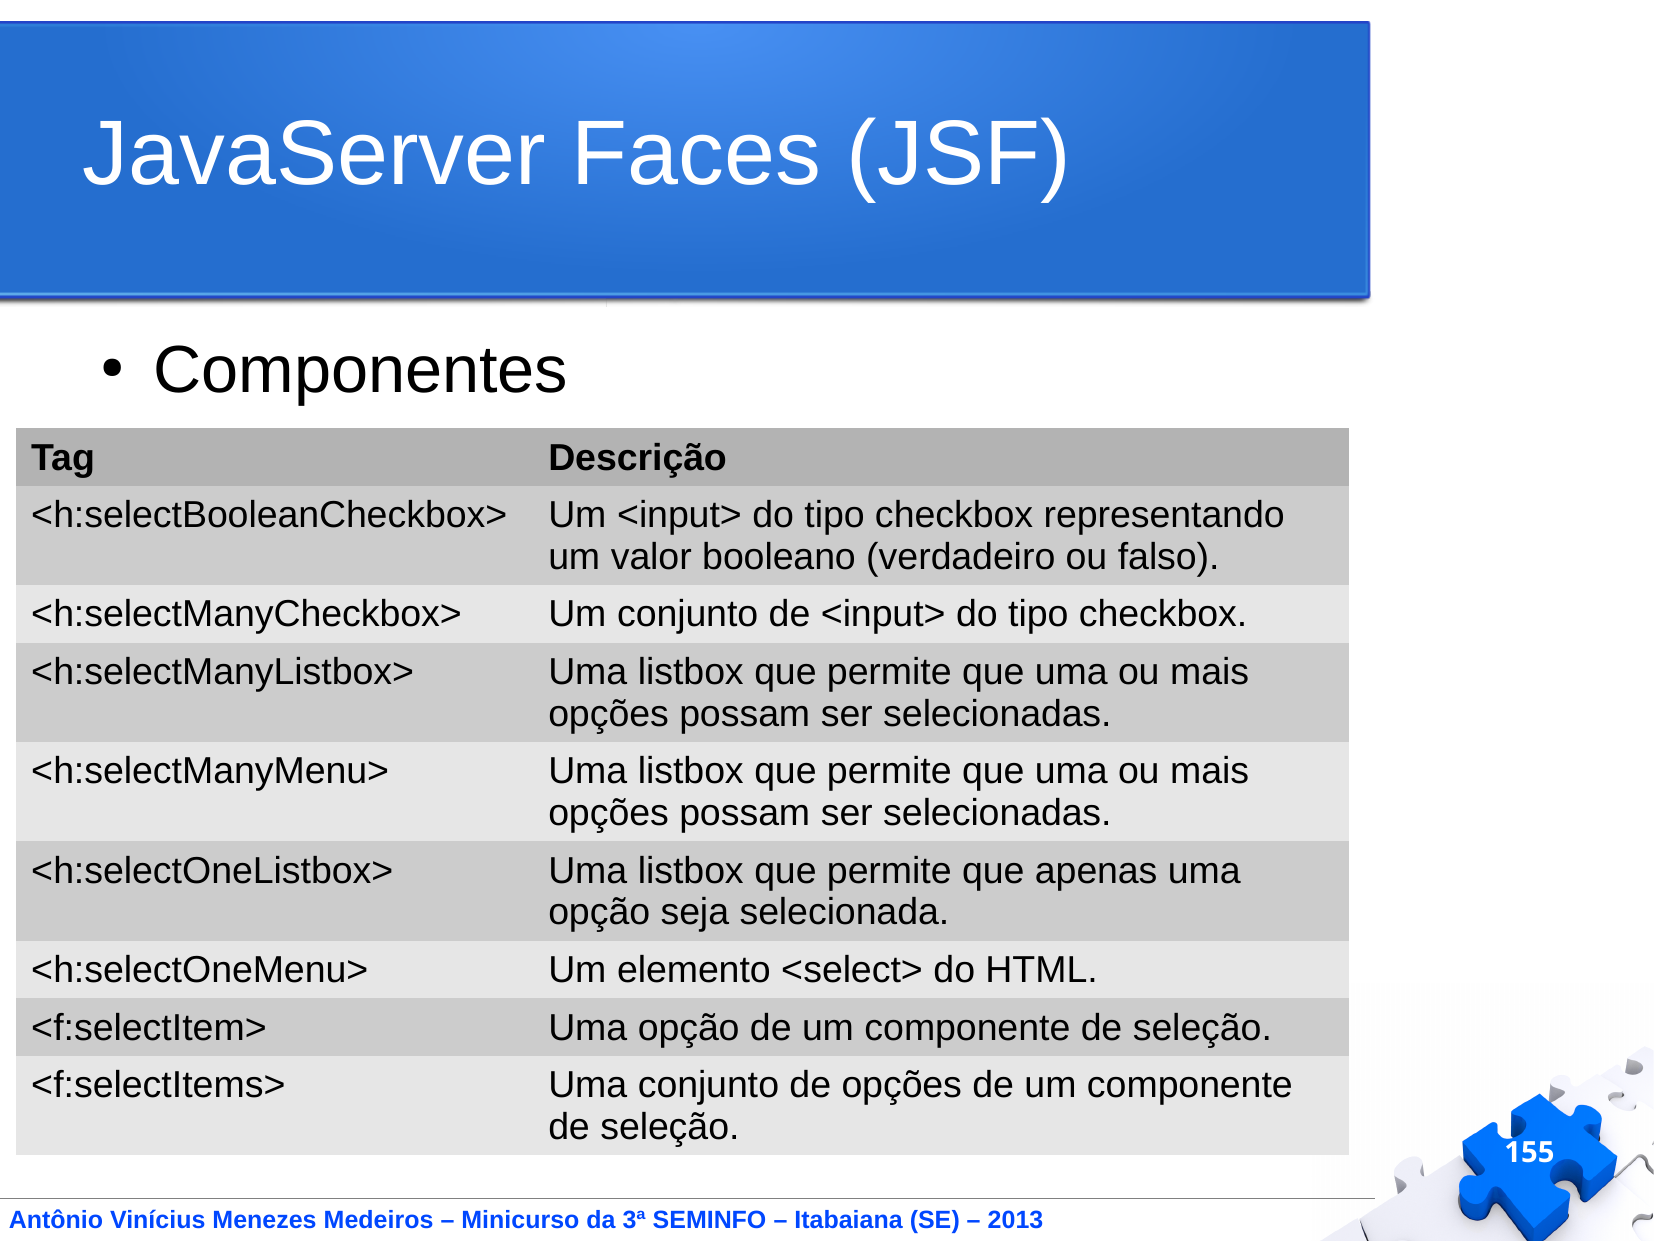

# JavaServer Faces (JSF)
Componentes
| Tag | Descrição |
| --- | --- |
| <h:selectBooleanCheckbox> | Um <input> do tipo checkbox representando um valor booleano (verdadeiro ou falso). |
| <h:selectManyCheckbox> | Um conjunto de <input> do tipo checkbox. |
| <h:selectManyListbox> | Uma listbox que permite que uma ou mais opções possam ser selecionadas. |
| <h:selectManyMenu> | Uma listbox que permite que uma ou mais opções possam ser selecionadas. |
| <h:selectOneListbox> | Uma listbox que permite que apenas uma opção seja selecionada. |
| <h:selectOneMenu> | Um elemento <select> do HTML. |
| <f:selectItem> | Uma opção de um componente de seleção. |
| <f:selectItems> | Uma conjunto de opções de um componente de seleção. |
155